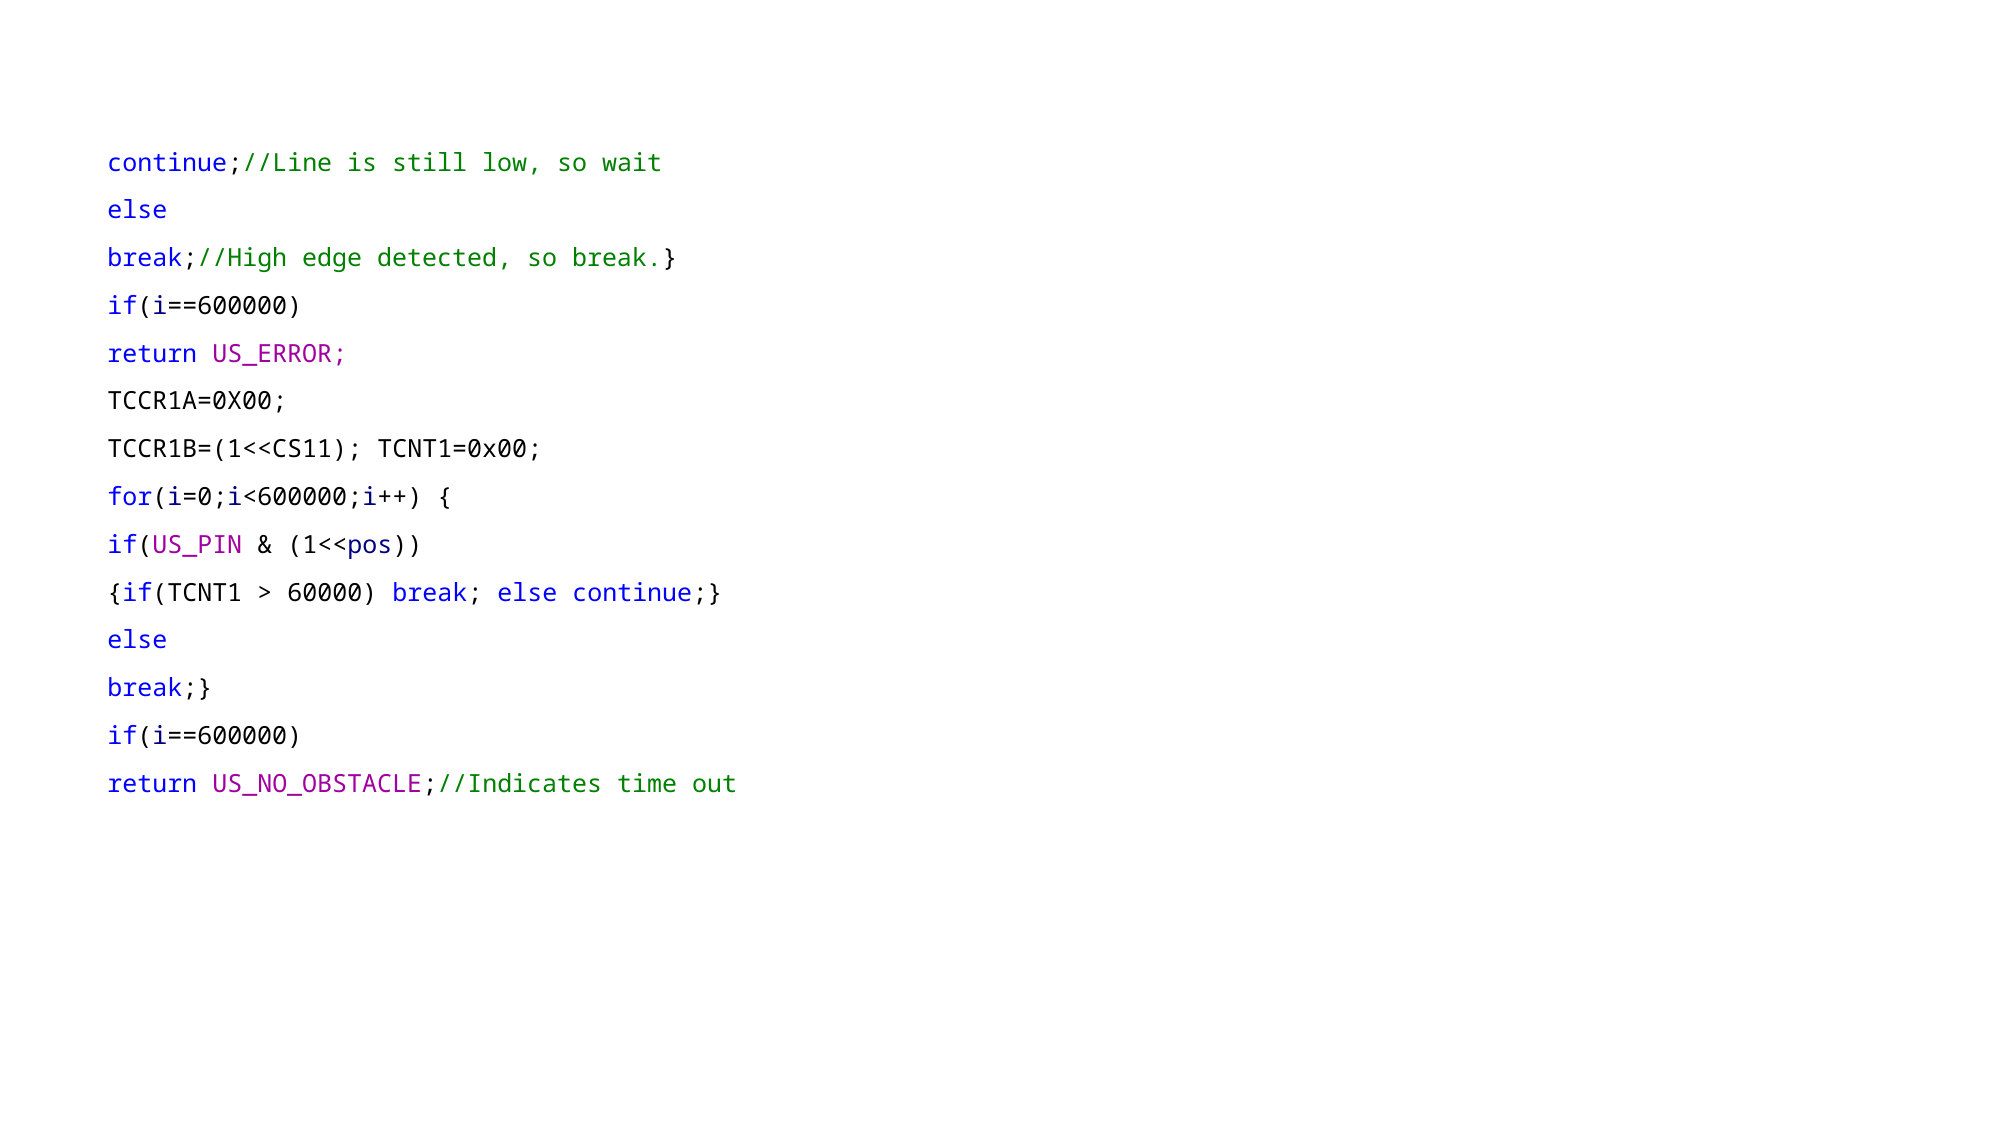

# continue;//Line is still low, so wait
else
break;//High edge detected, so break.}
if(i==600000)
return US_ERROR;
TCCR1A=0X00;
TCCR1B=(1<<CS11); TCNT1=0x00;
for(i=0;i<600000;i++) {
if(US_PIN & (1<<pos))
{if(TCNT1 > 60000) break; else continue;}
else
break;}
if(i==600000)
return US_NO_OBSTACLE;//Indicates time out